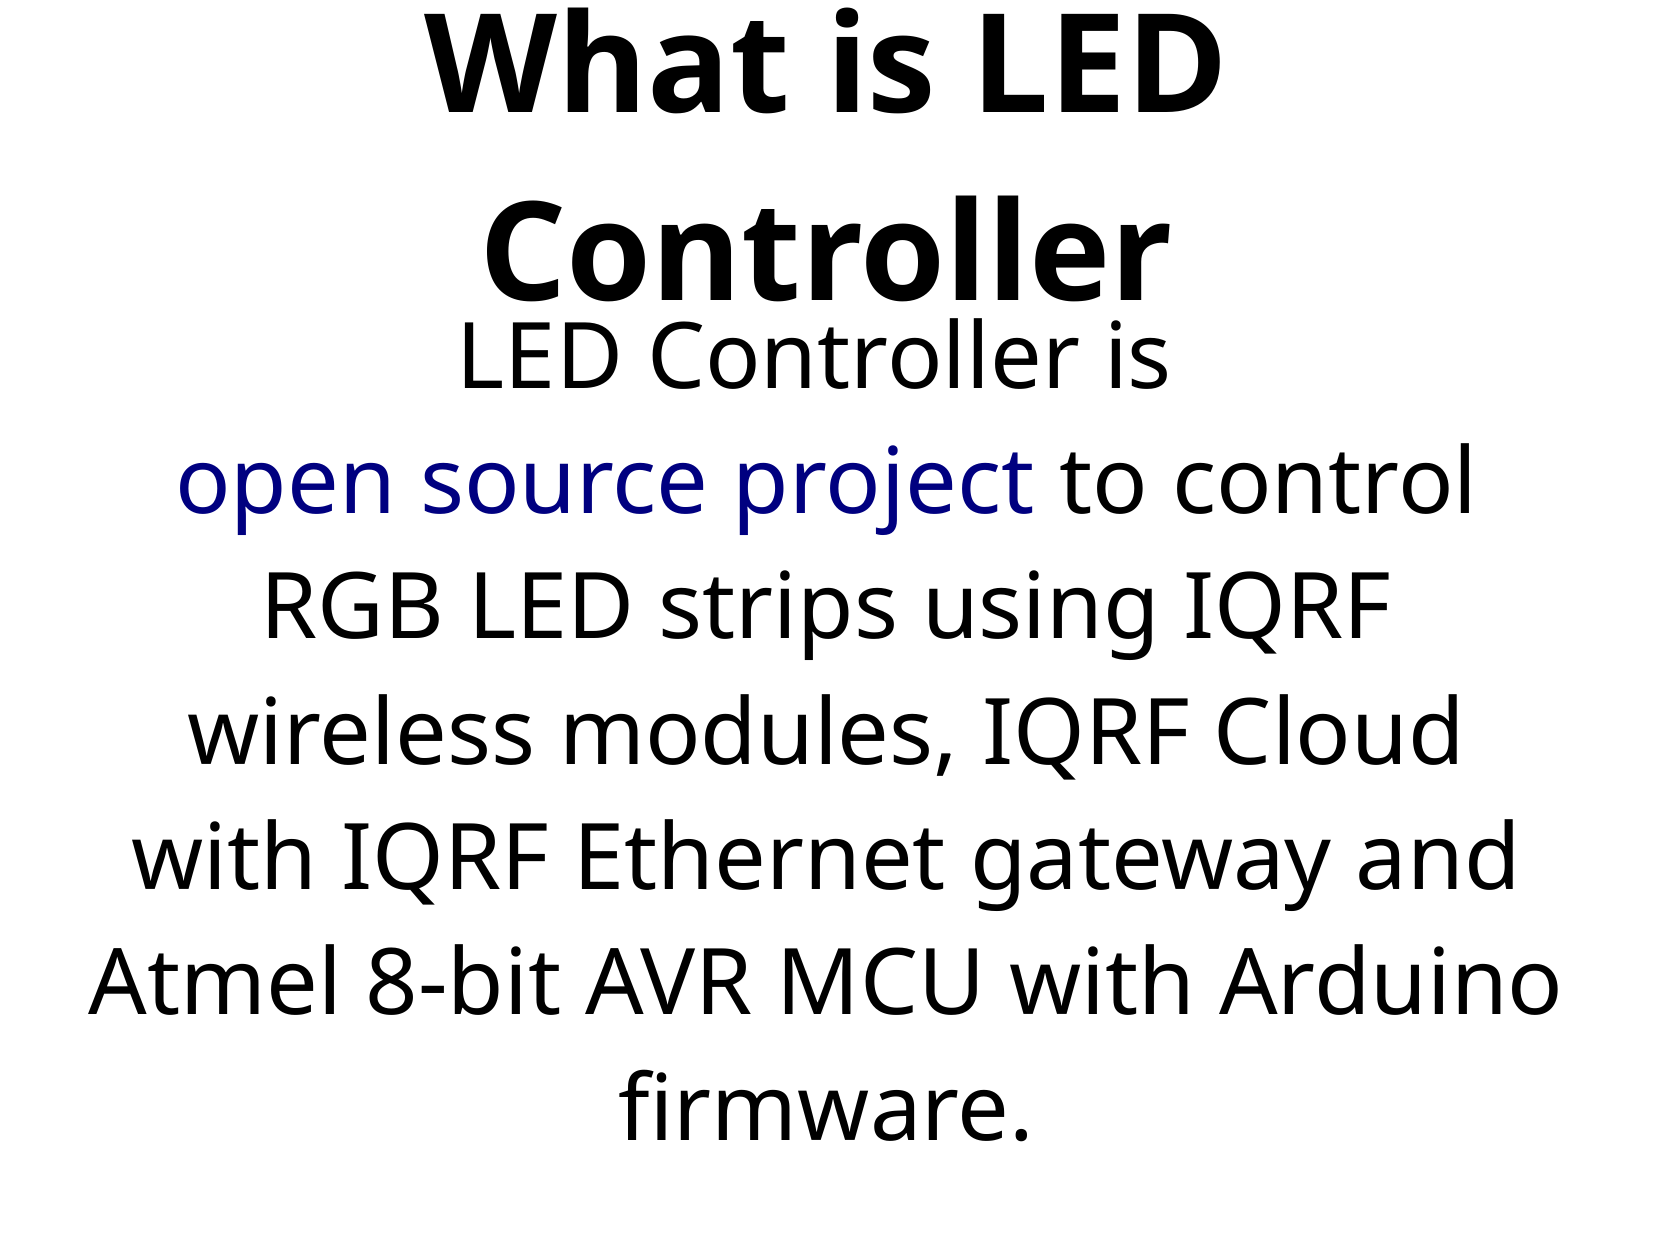

# What is LED Controller
LED Controller is open source project to control RGB LED strips using IQRF wireless modules, IQRF Cloud with IQRF Ethernet gateway and Atmel 8-bit AVR MCU with Arduino firmware.